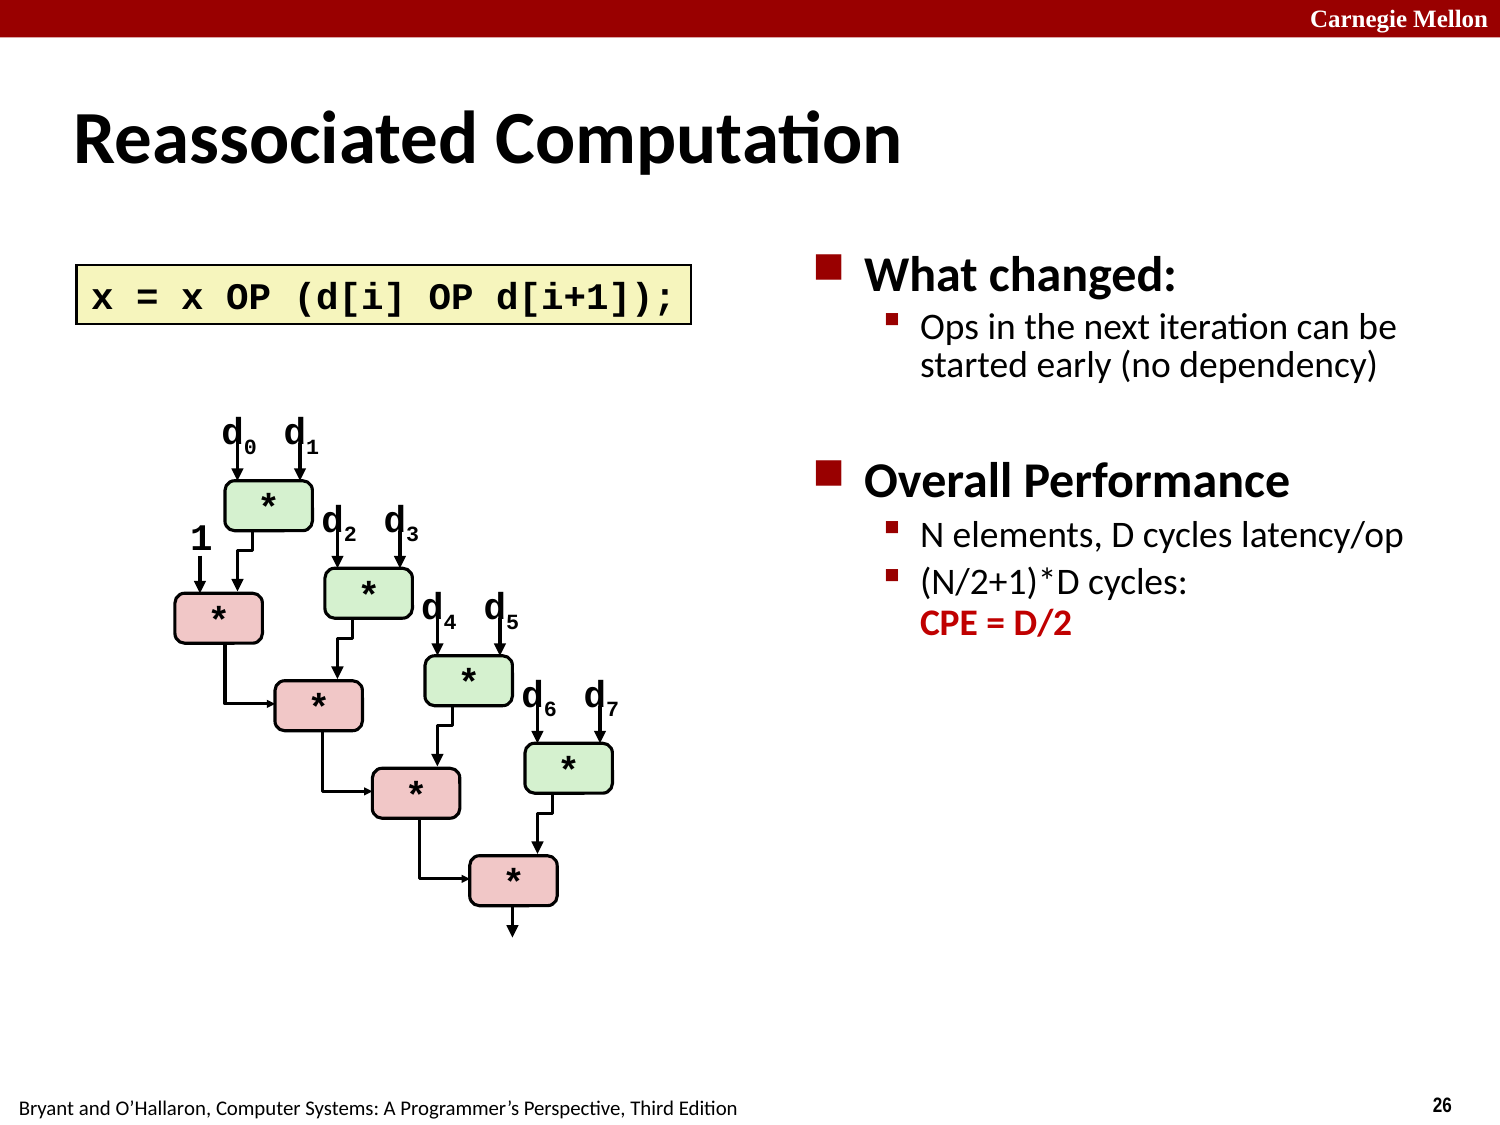

# Reassociated Computation
What changed:
Ops in the next iteration can be started early (no dependency)
Overall Performance
N elements, D cycles latency/op
(N/2+1)*D cycles:
CPE = D/2
x = x OP (d[i] OP d[i+1]);
d0
d1
*
d2
d3
1
*
d4
d5
*
*
d6
d7
*
*
*
*